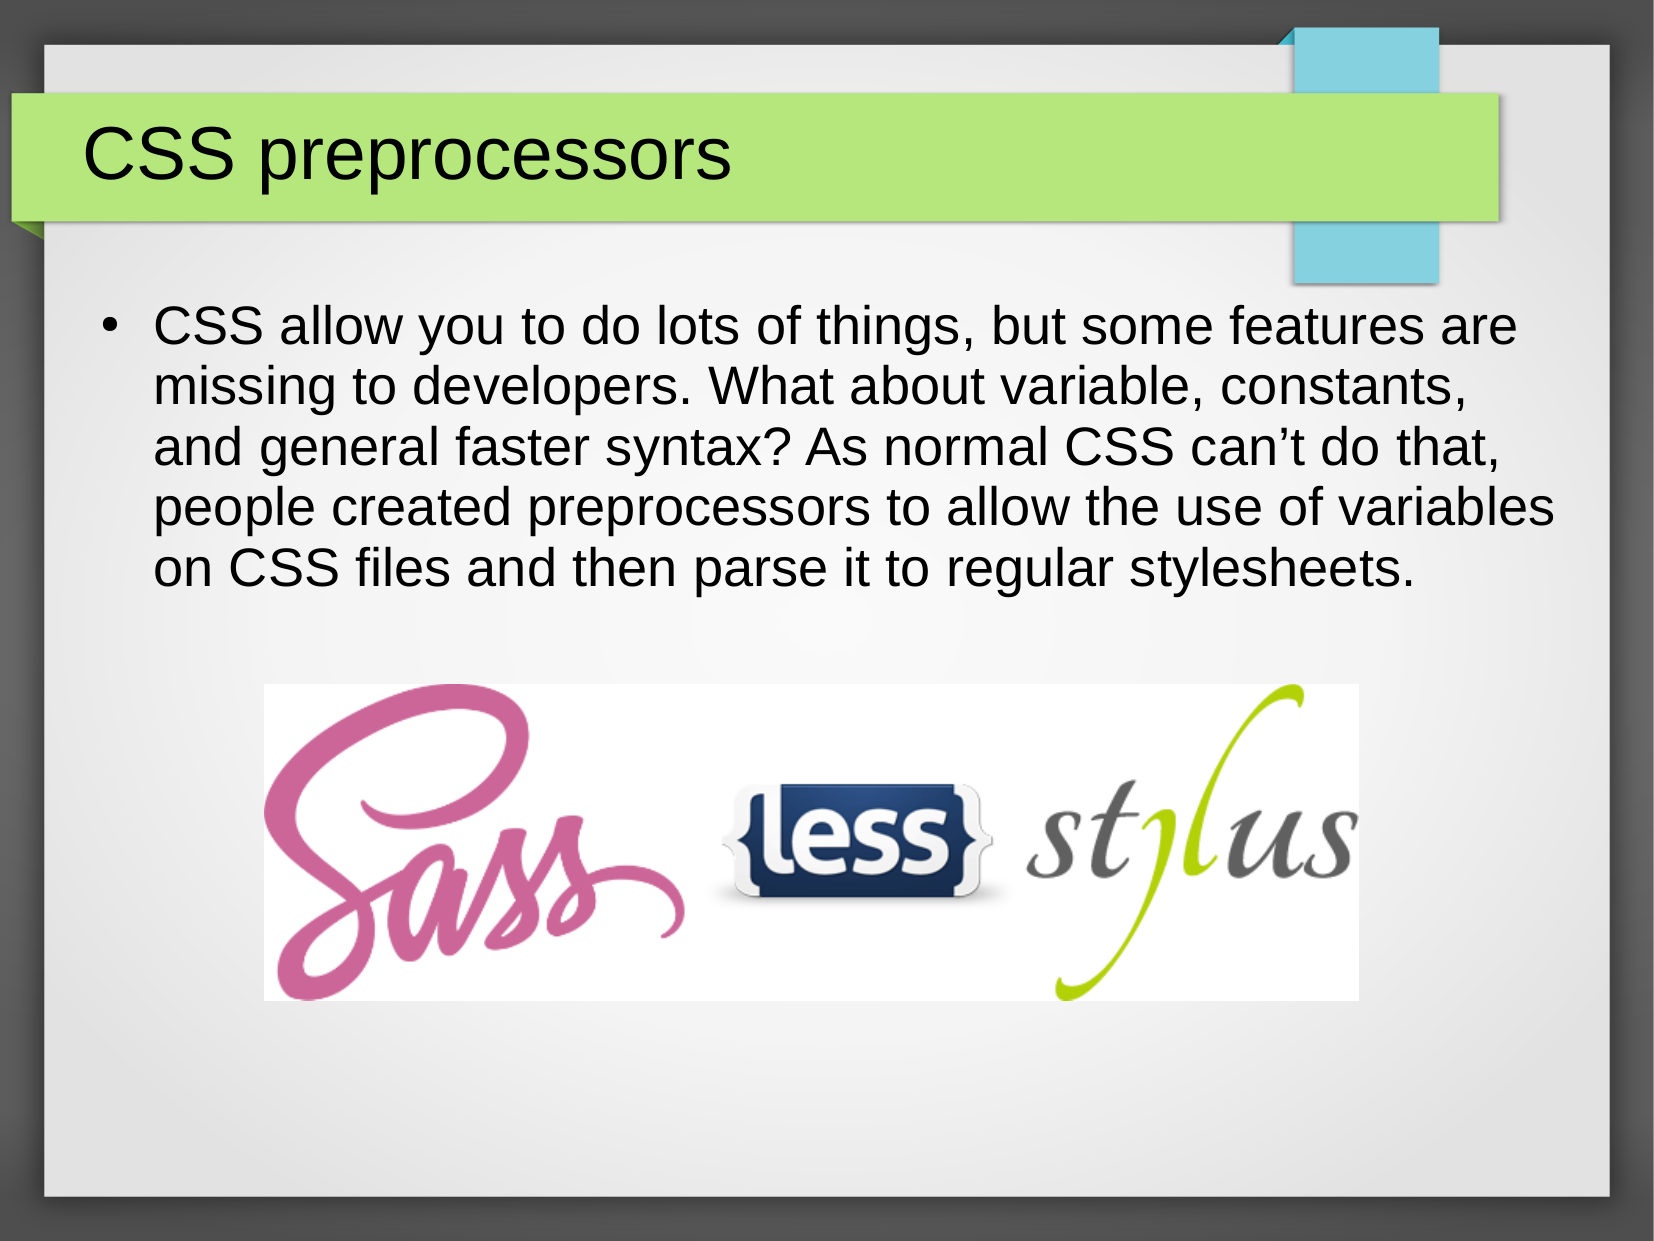

# CSS preprocessors
CSS allow you to do lots of things, but some features are missing to developers. What about variable, constants, and general faster syntax? As normal CSS can’t do that, people created preprocessors to allow the use of variables on CSS files and then parse it to regular stylesheets.